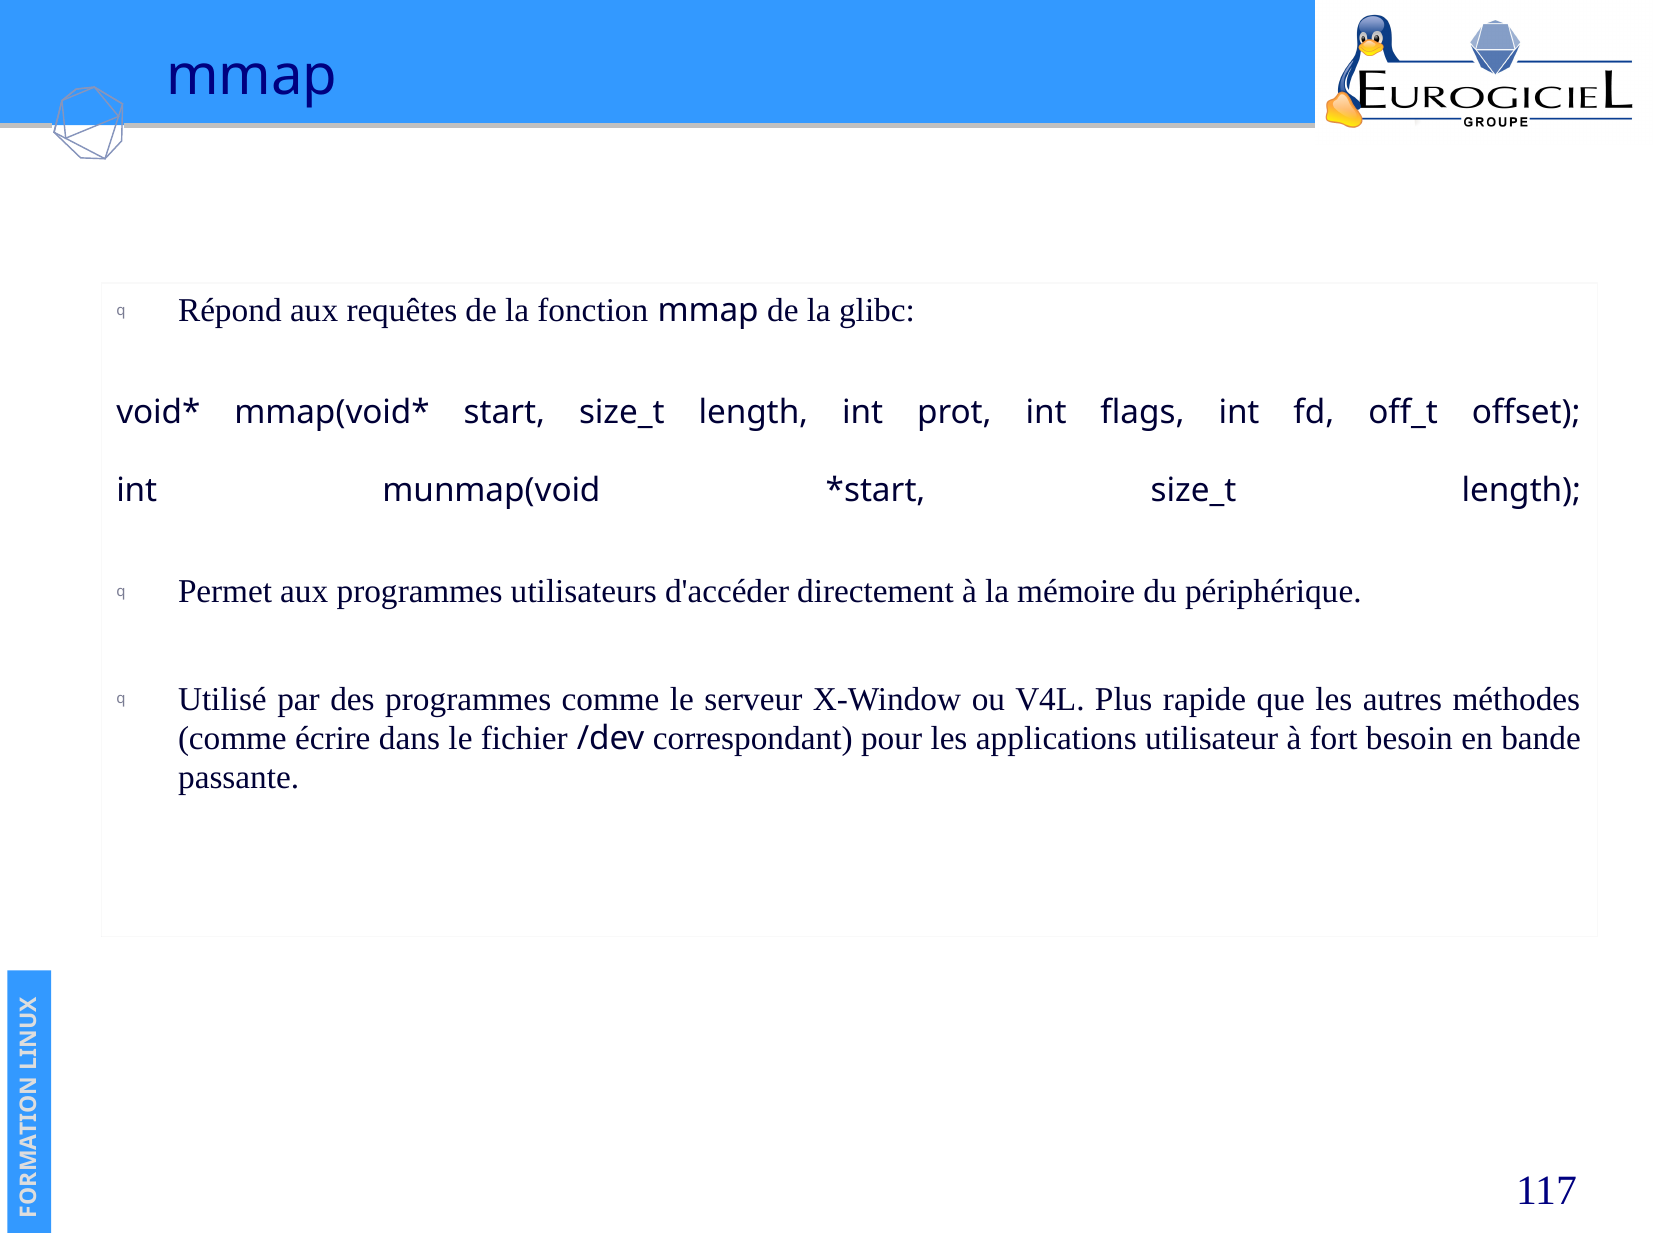

# mmap
Répond aux requêtes de la fonction mmap de la glibc:
void* mmap(void* start, size_t length, int prot, int flags, int fd, off_t offset);
int munmap(void *start, size_t length);
Permet aux programmes utilisateurs d'accéder directement à la mémoire du périphérique.
Utilisé par des programmes comme le serveur X-Window ou V4L. Plus rapide que les autres méthodes (comme écrire dans le fichier /dev correspondant) pour les applications utilisateur à fort besoin en bande passante.